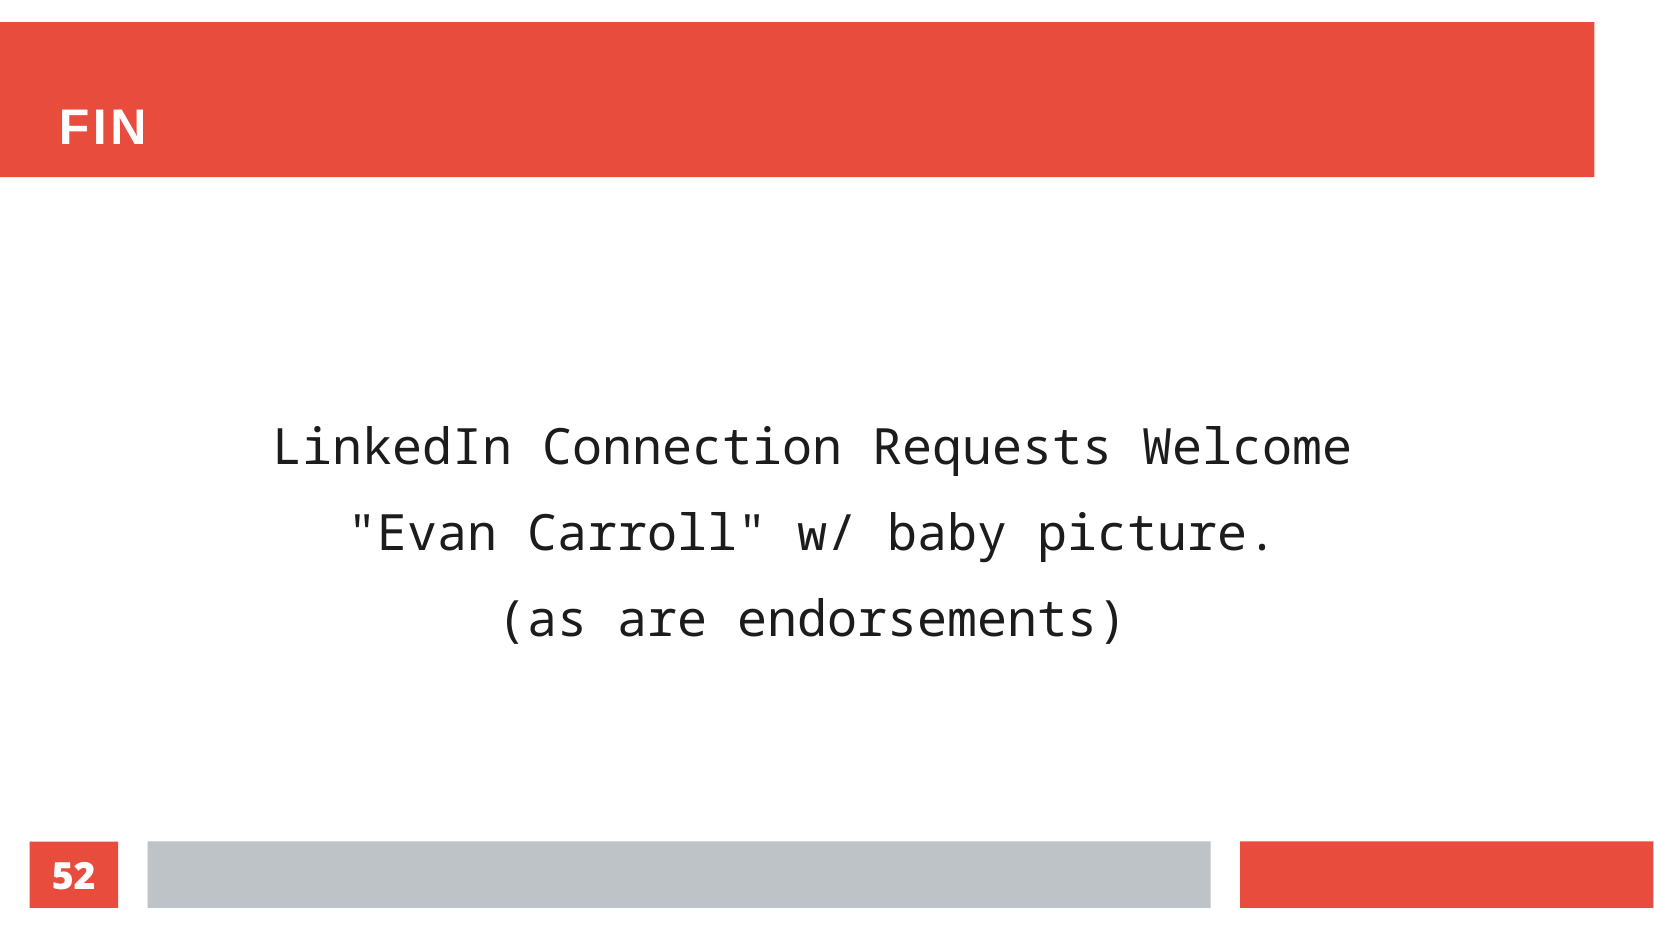

# FIN
LinkedIn Connection Requests Welcome
"Evan Carroll" w/ baby picture.
(as are endorsements)
52